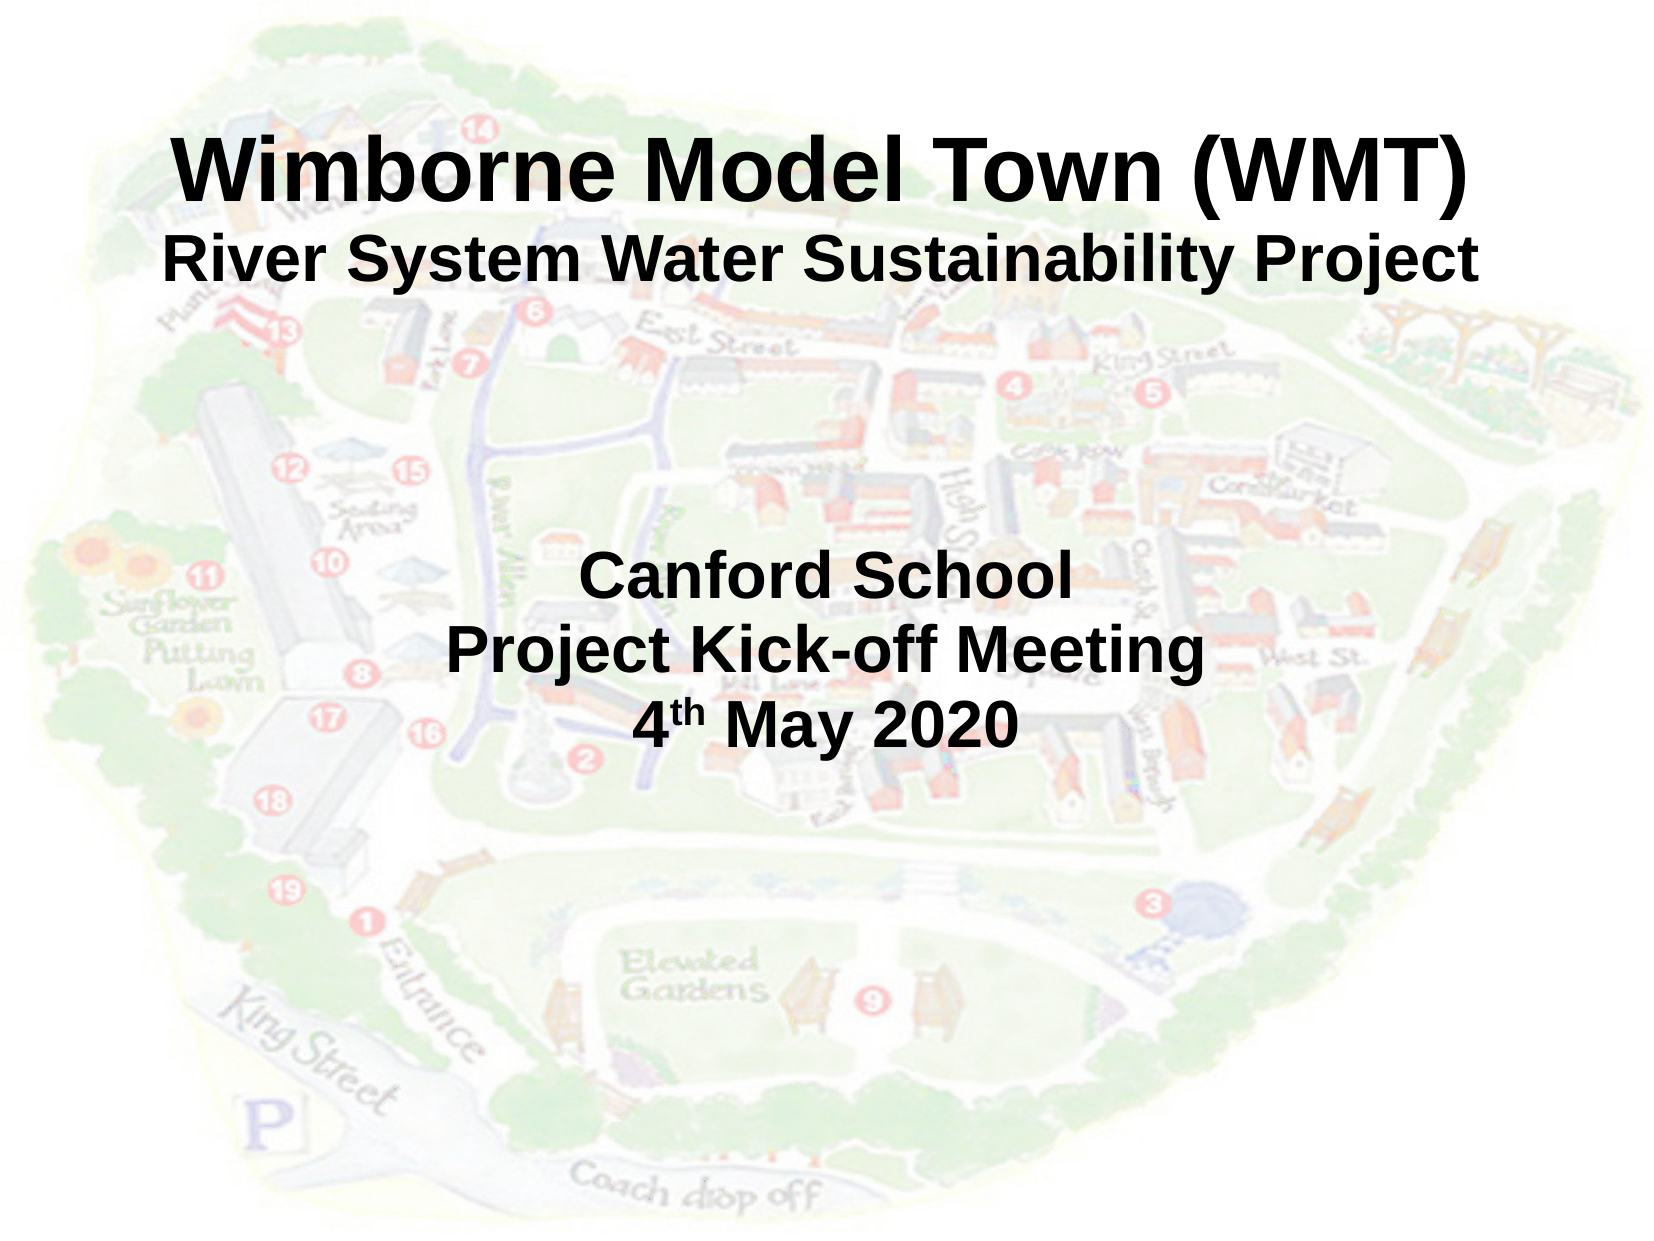

# Wimborne Model Town (WMT) River System Water Sustainability Project
Canford School
Project Kick-off Meeting
4th May 2020